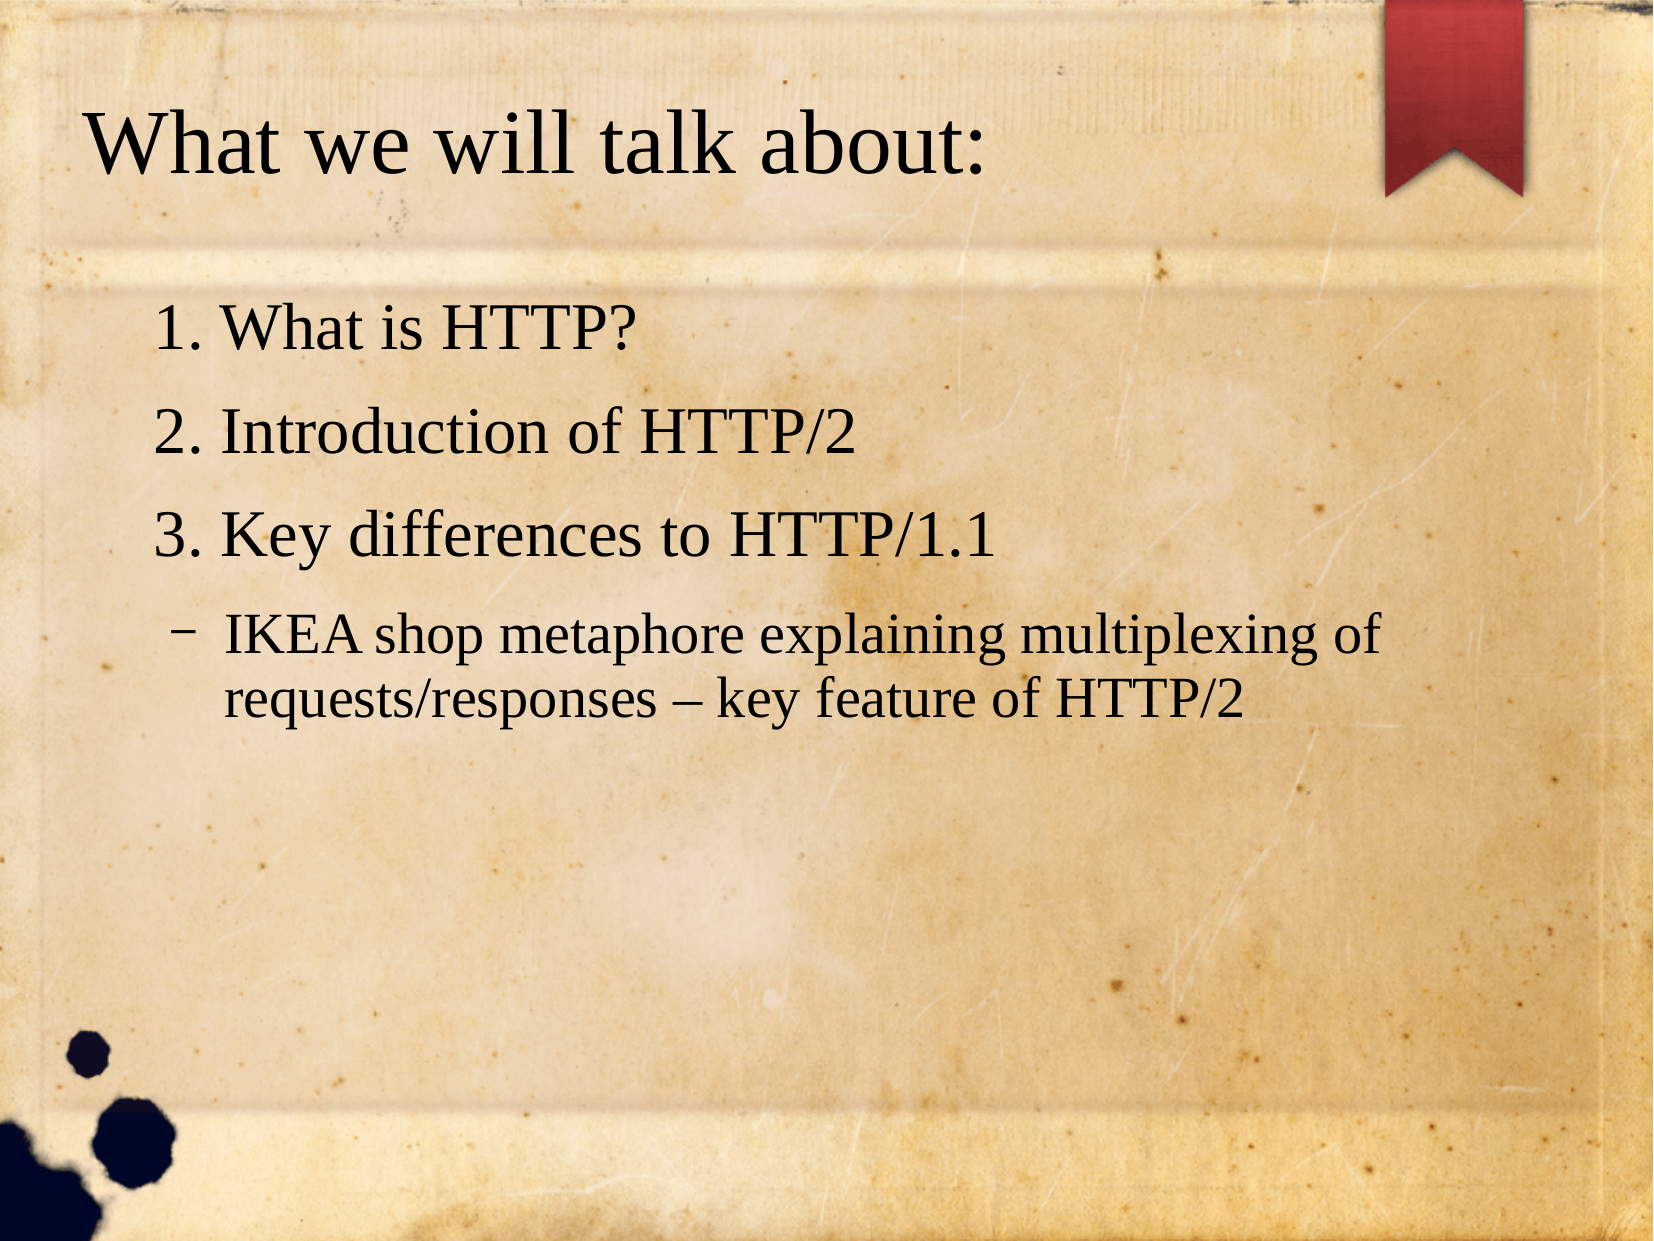

# What we will talk about:
1. What is HTTP?
2. Introduction of HTTP/2
3. Key differences to HTTP/1.1
IKEA shop metaphore explaining multiplexing of requests/responses – key feature of HTTP/2